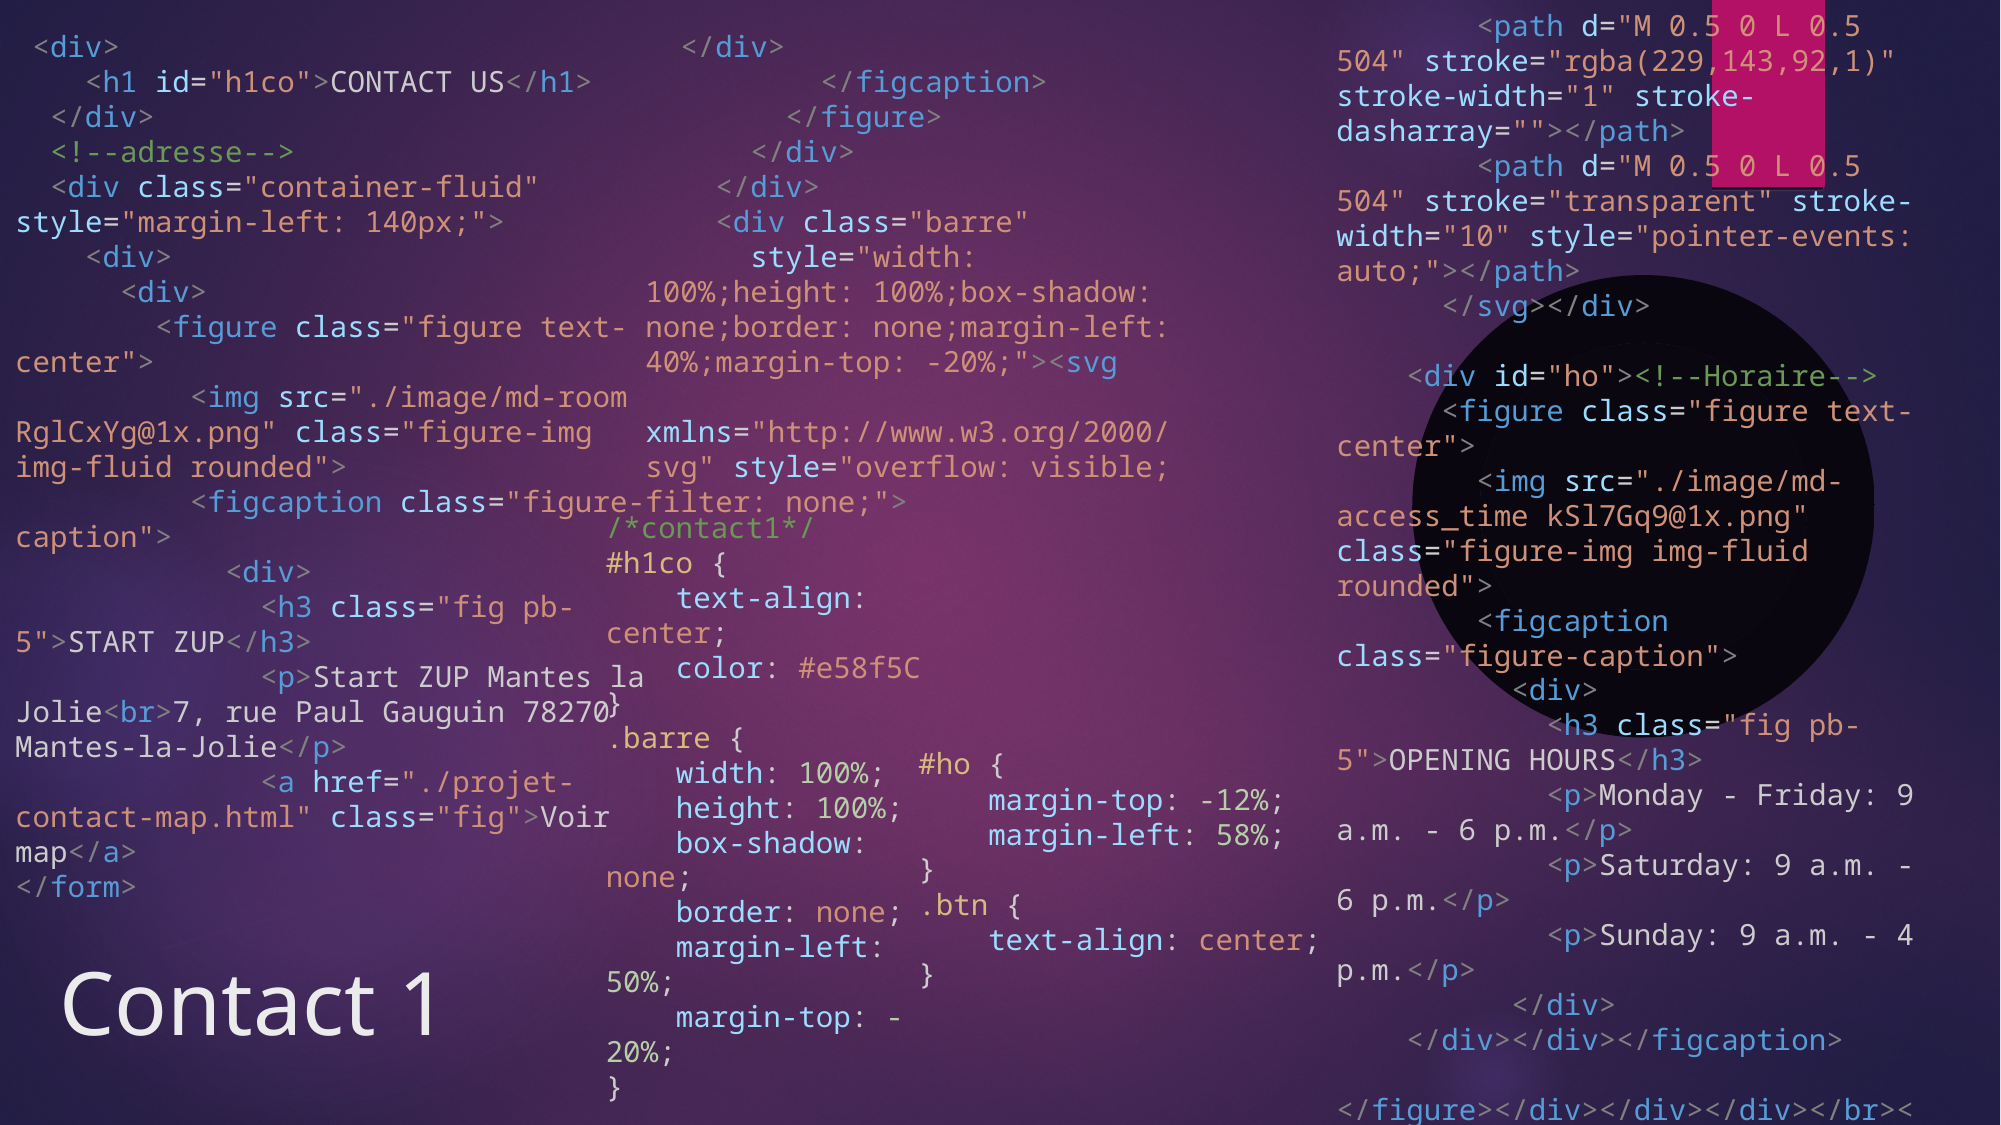

<path d="M 0.5 0 L 0.5 504" stroke="rgba(229,143,92,1)" stroke-width="1" stroke-dasharray=""></path>
        <path d="M 0.5 0 L 0.5 504" stroke="transparent" stroke-width="10" style="pointer-events: auto;"></path>
      </svg></div>
    <div id="ho"><!--Horaire-->
      <figure class="figure text-center">
        <img src="./image/md-access_time kSl7Gq9@1x.png" class="figure-img img-fluid rounded">
        <figcaption class="figure-caption">
          <div>
            <h3 class="fig pb-5">OPENING HOURS</h3>
            <p>Monday - Friday: 9 a.m. - 6 p.m.</p>
            <p>Saturday: 9 a.m. - 6 p.m.</p>
            <p>Sunday: 9 a.m. - 4 p.m.</p>
          </div>
    </div></div></figcaption>
  </figure></div></div></div></br></br>  </br>
 <div>
    <h1 id="h1co">CONTACT US</h1>
  </div>
  <!--adresse-->
  <div class="container-fluid" style="margin-left: 140px;">
    <div>
      <div>
        <figure class="figure text-center">
          <img src="./image/md-room RglCxYg@1x.png" class="figure-img img-fluid rounded">
          <figcaption class="figure-caption">
            <div>
              <h3 class="fig pb-5">START ZUP</h3>
              <p>Start ZUP Mantes la Jolie<br>7, rue Paul Gauguin 78270 Mantes-la-Jolie</p>
              <a href="./projet-contact-map.html" class="fig">Voir map</a>
</form>
  </div>
          </figcaption>
        </figure>
      </div>
    </div>
    <div class="barre"
      style="width: 100%;height: 100%;box-shadow: none;border: none;margin-left: 40%;margin-top: -20%;"><svg
        xmlns="http://www.w3.org/2000/svg" style="overflow: visible; filter: none;">
/*contact1*/
#h1co {
    text-align: center;
    color: #e58f5C
}
.barre {
    width: 100%;
    height: 100%;
    box-shadow: none;
    border: none;
    margin-left: 50%;
    margin-top: -20%;
}
#ho {
    margin-top: -12%;
    margin-left: 58%;
}
.btn {
    text-align: center;
}
# Contact 1